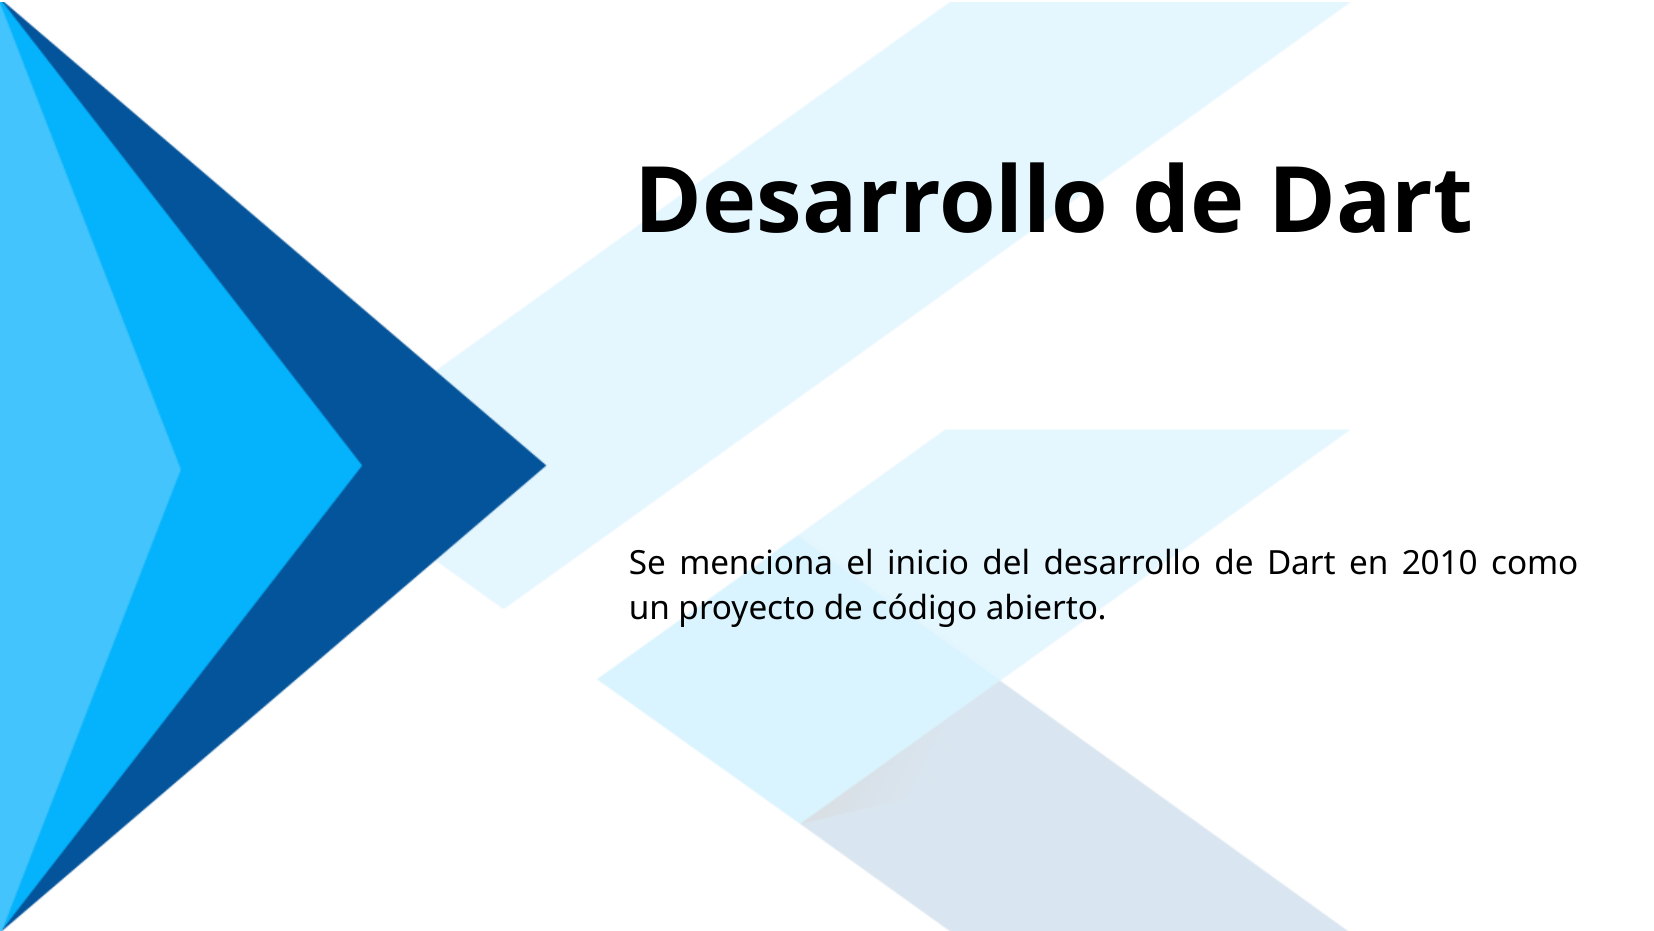

Desarrollo de Dart
Se menciona el inicio del desarrollo de Dart en 2010 como un proyecto de código abierto.